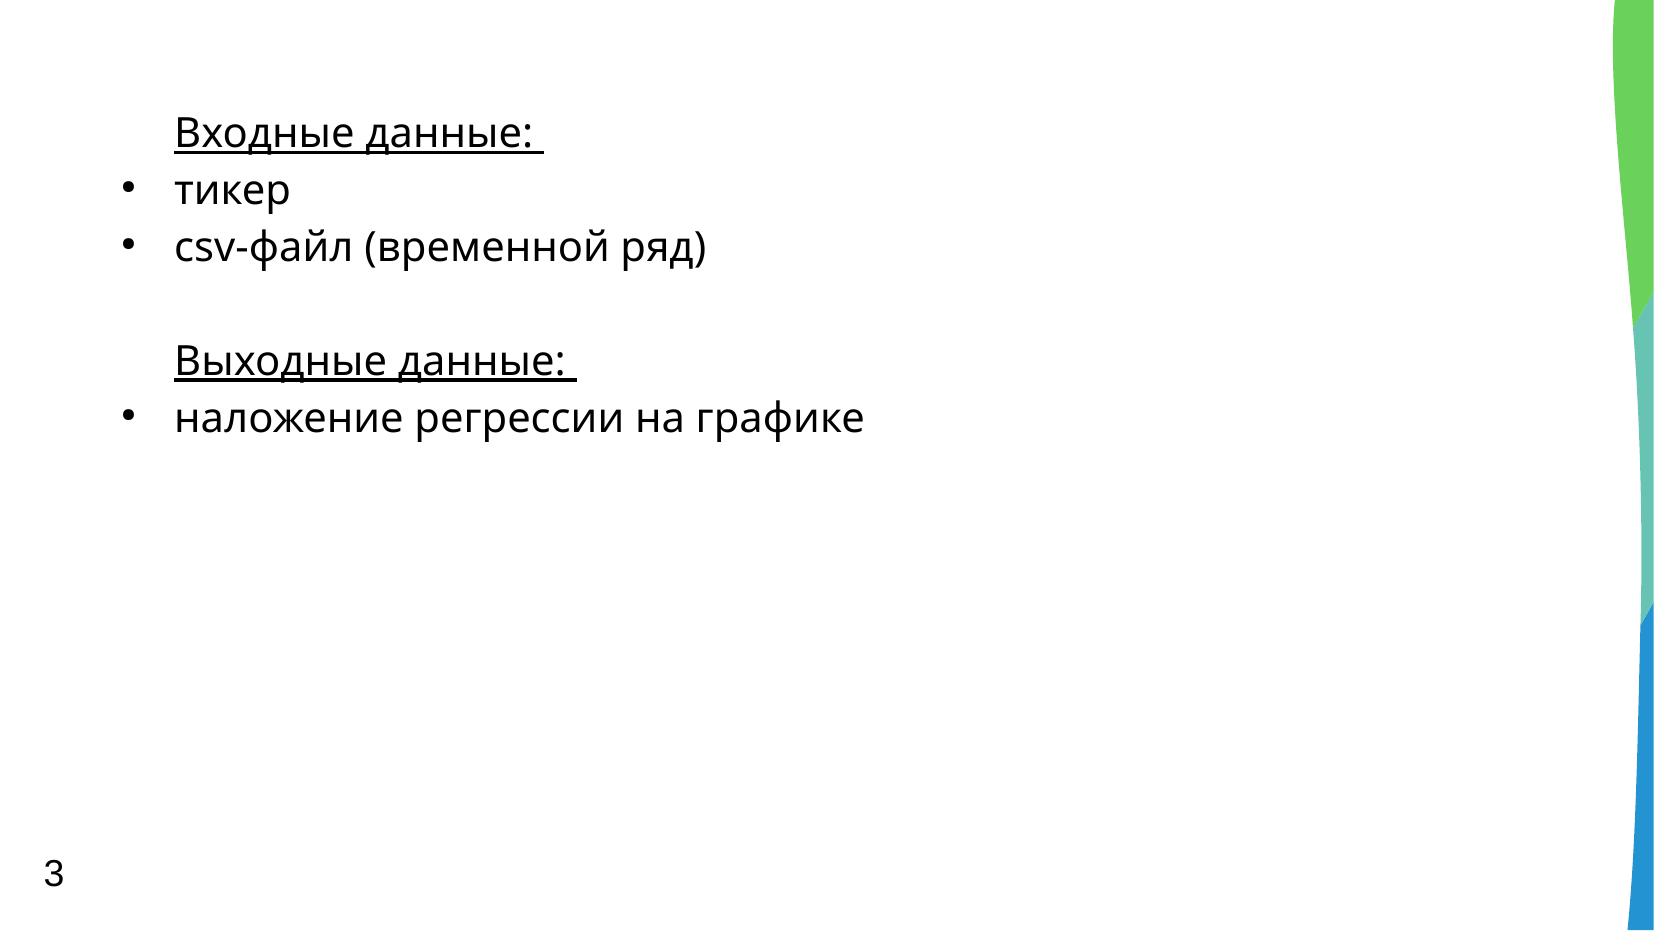

Входные данные:
тикер
csv-файл (временной ряд)
Выходные данные:
наложение регрессии на графике